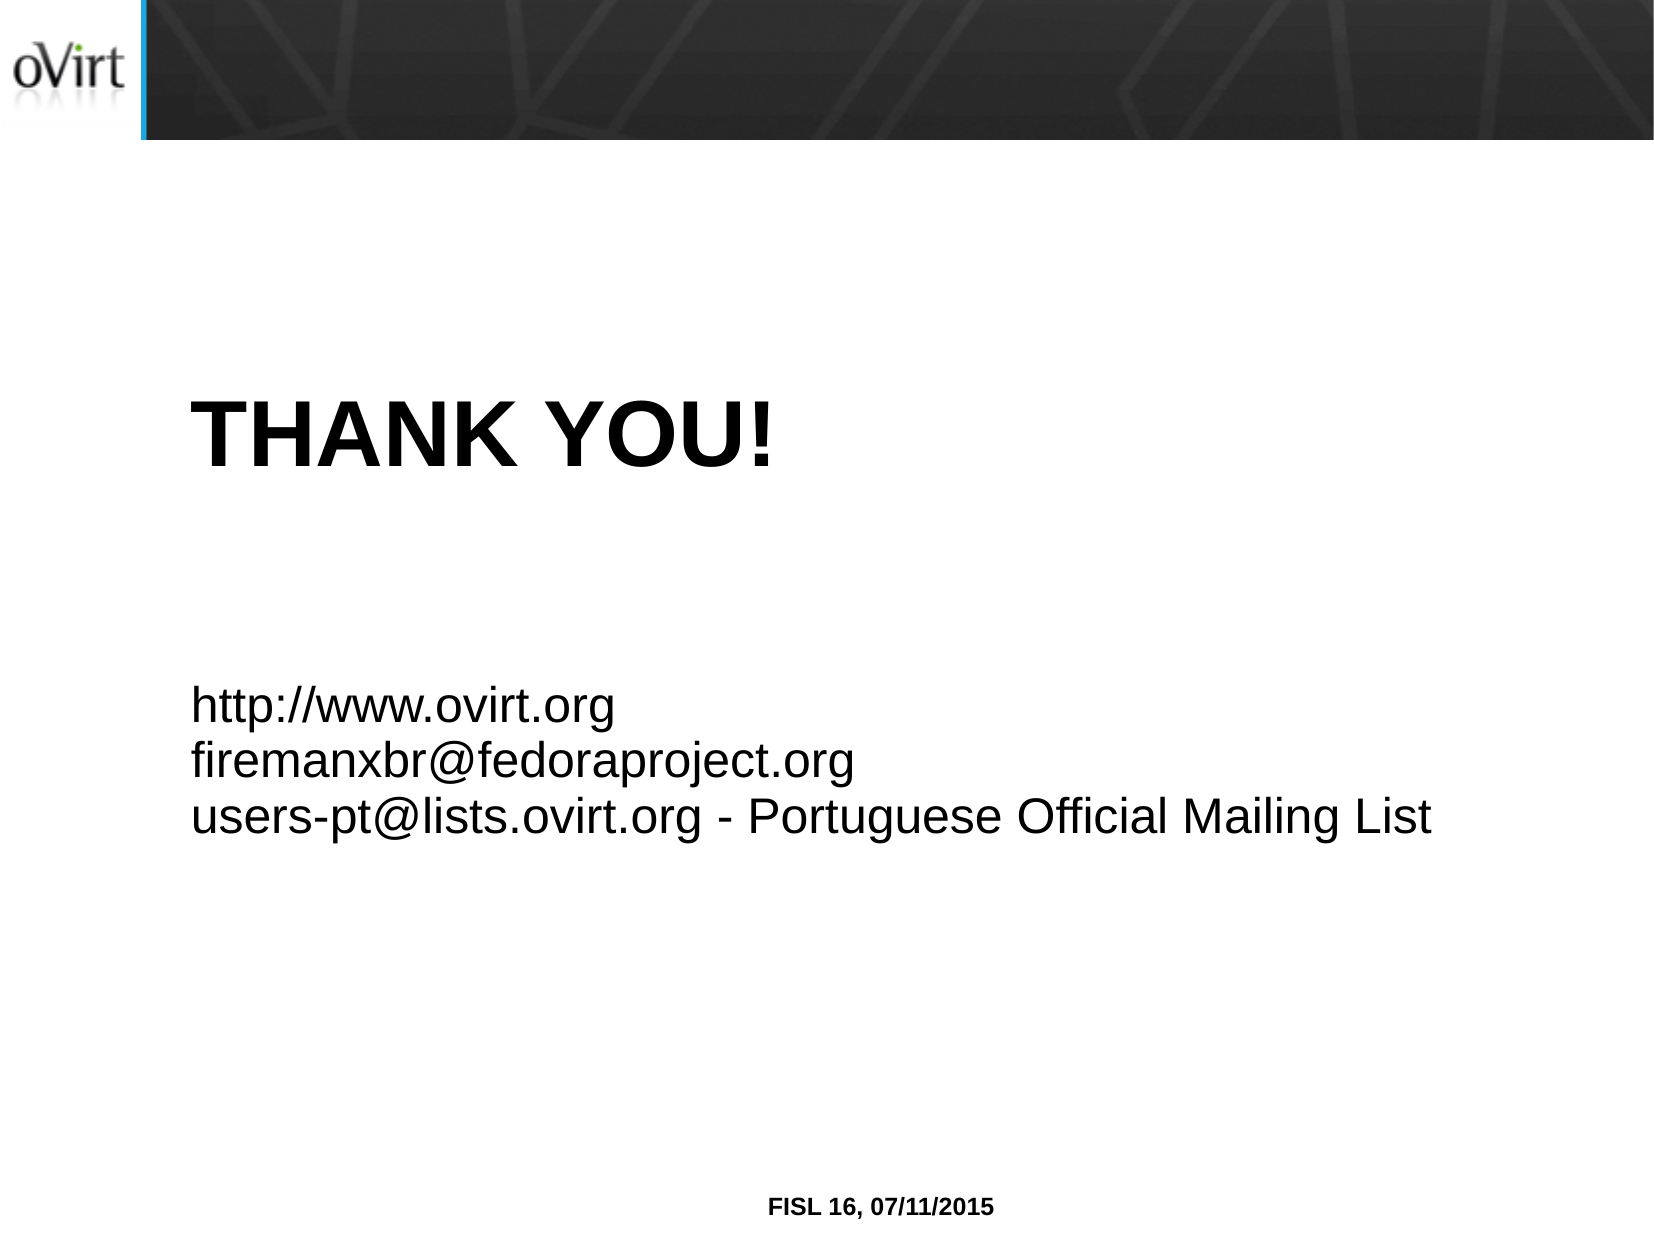

THANK YOU!
http://www.ovirt.org
firemanxbr@fedoraproject.org
users-pt@lists.ovirt.org - Portuguese Official Mailing List